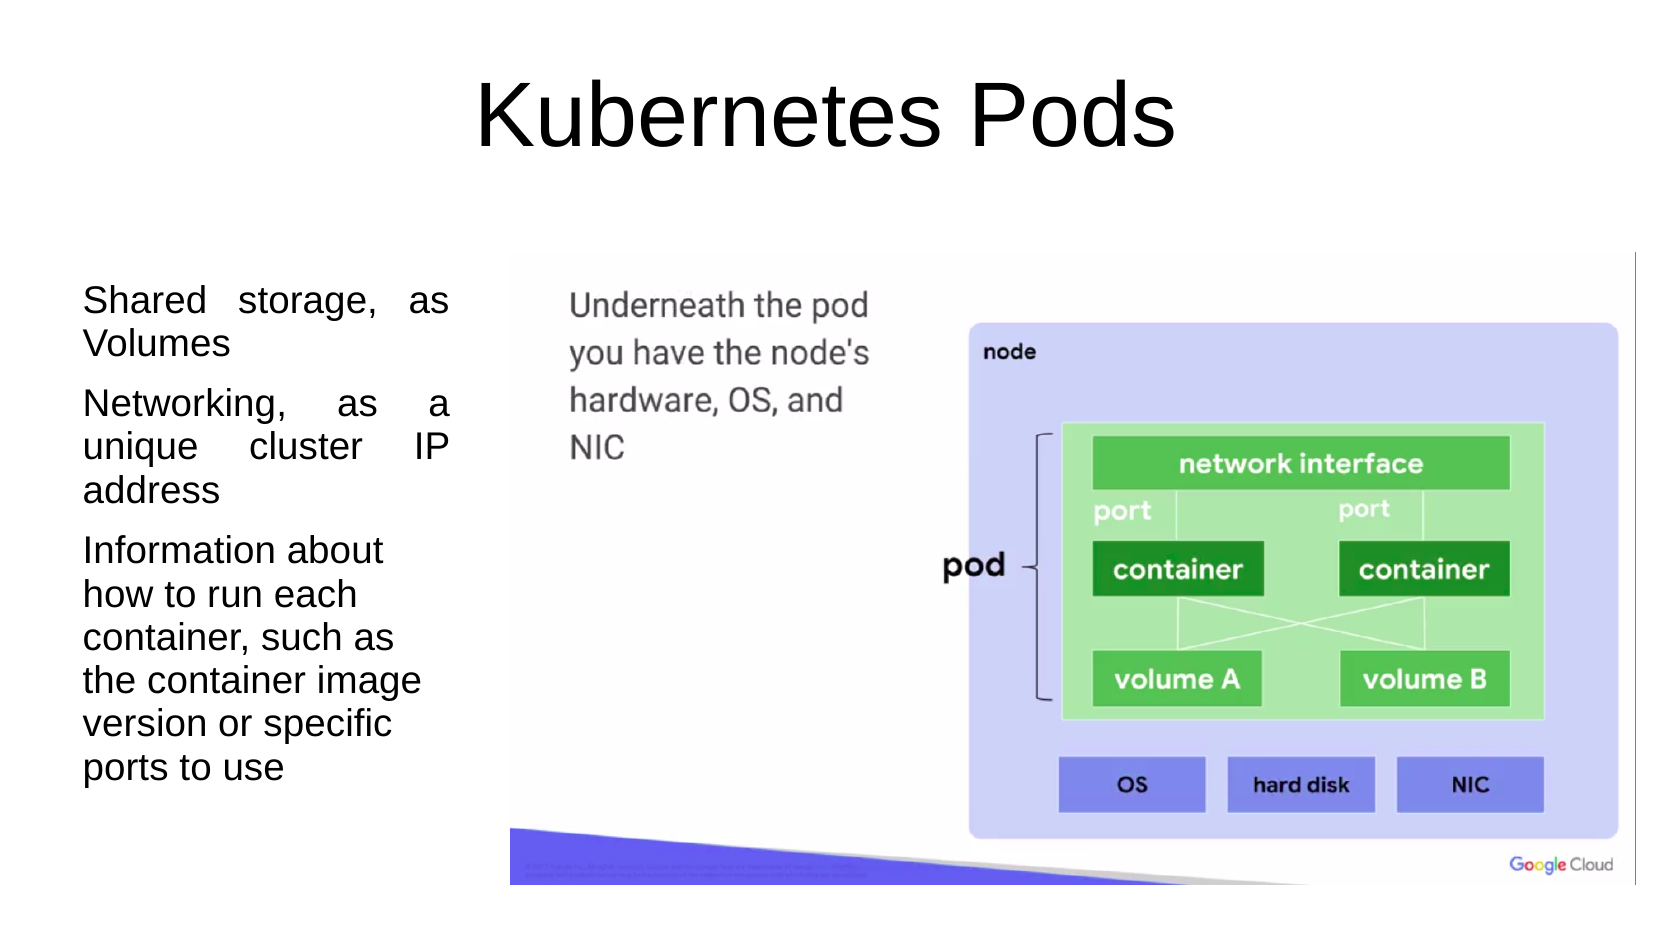

# Kubernetes Pods
Shared storage, as Volumes
Networking, as a unique cluster IP address
Information about how to run each container, such as the container image version or specific ports to use